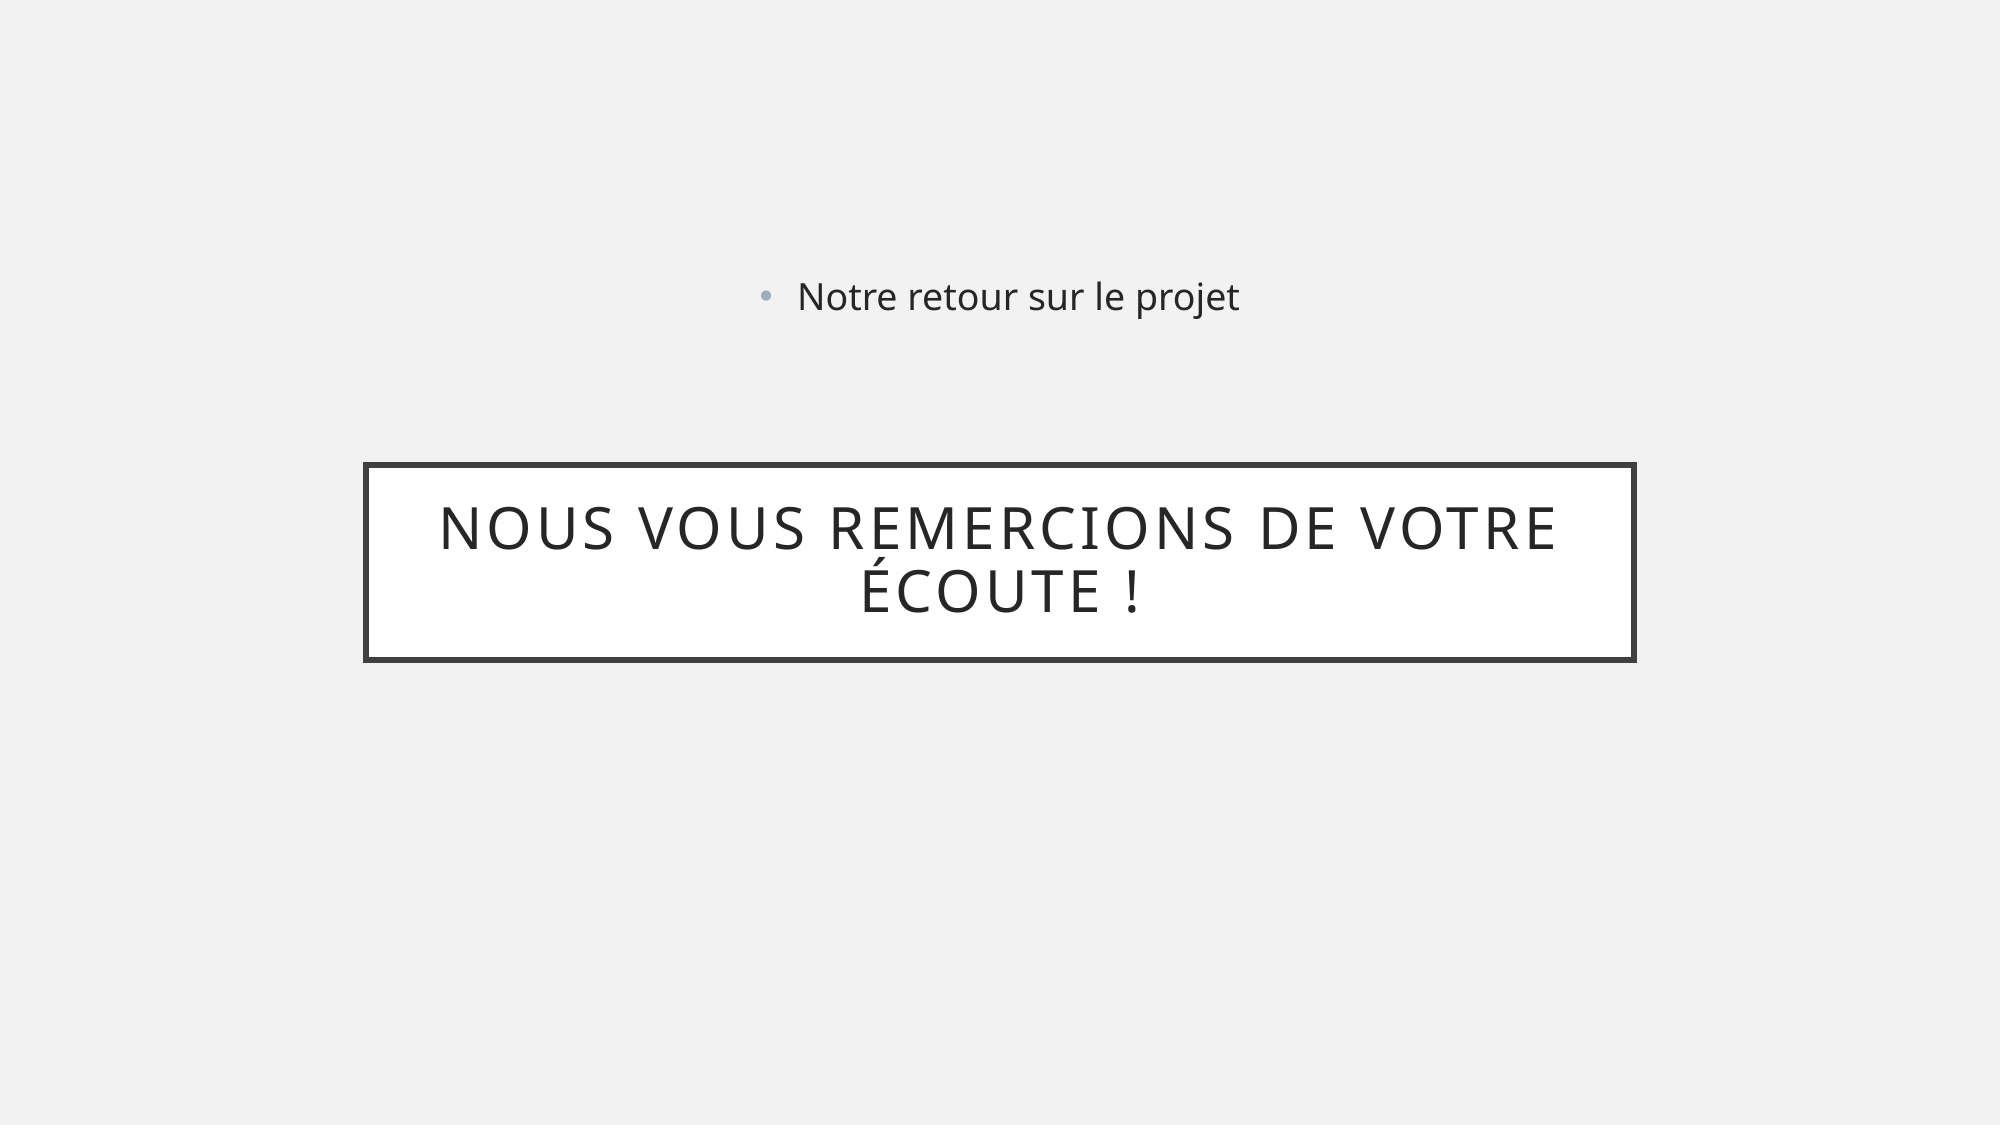

Notre retour sur le projet
# Nous vous remercions de votre écoute !